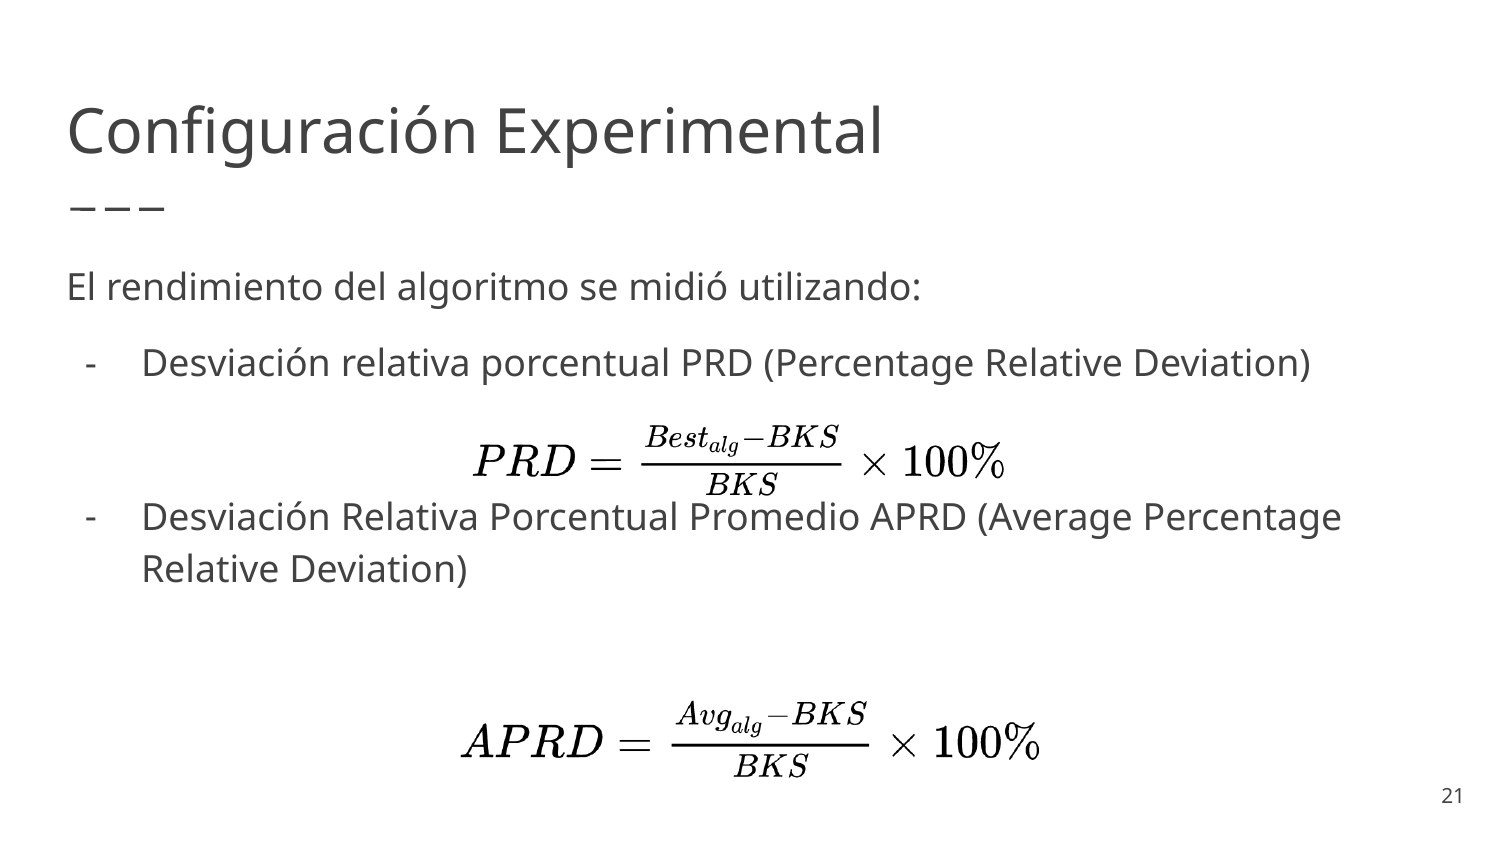

# Configuración Experimental
El rendimiento del algoritmo se midió utilizando:
Desviación relativa porcentual PRD (Percentage Relative Deviation)
Desviación Relativa Porcentual Promedio APRD (Average Percentage Relative Deviation)